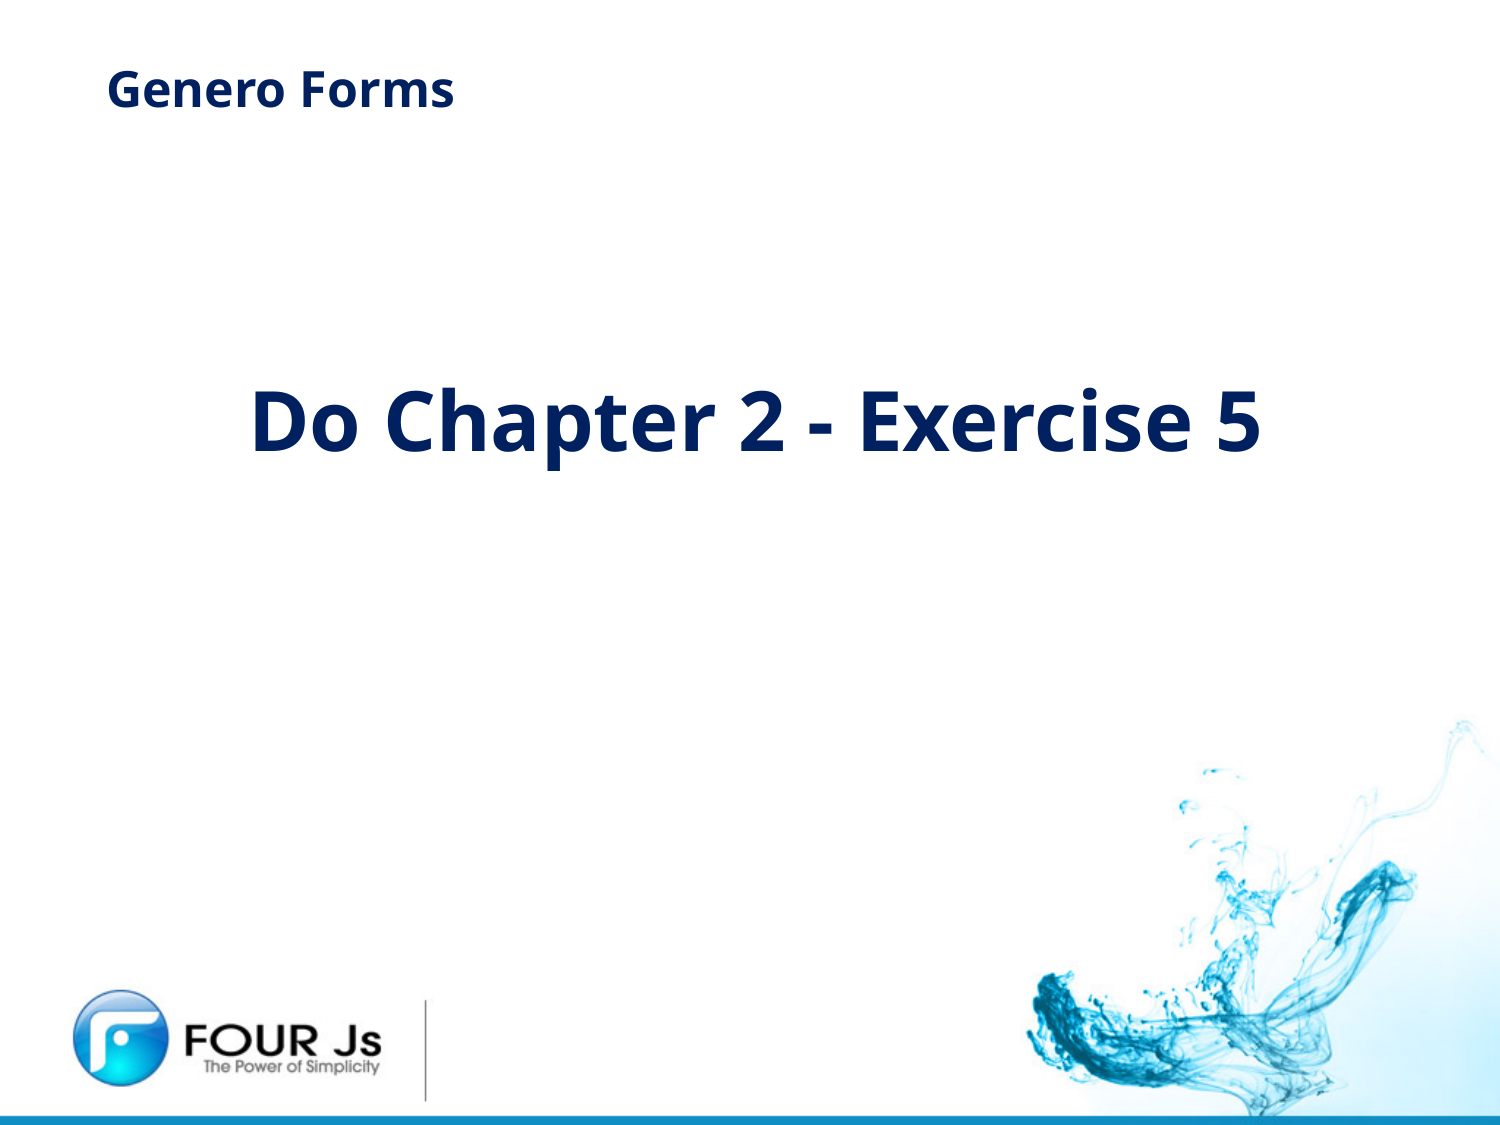

# Genero Forms
Do Chapter 2 - Exercise 5